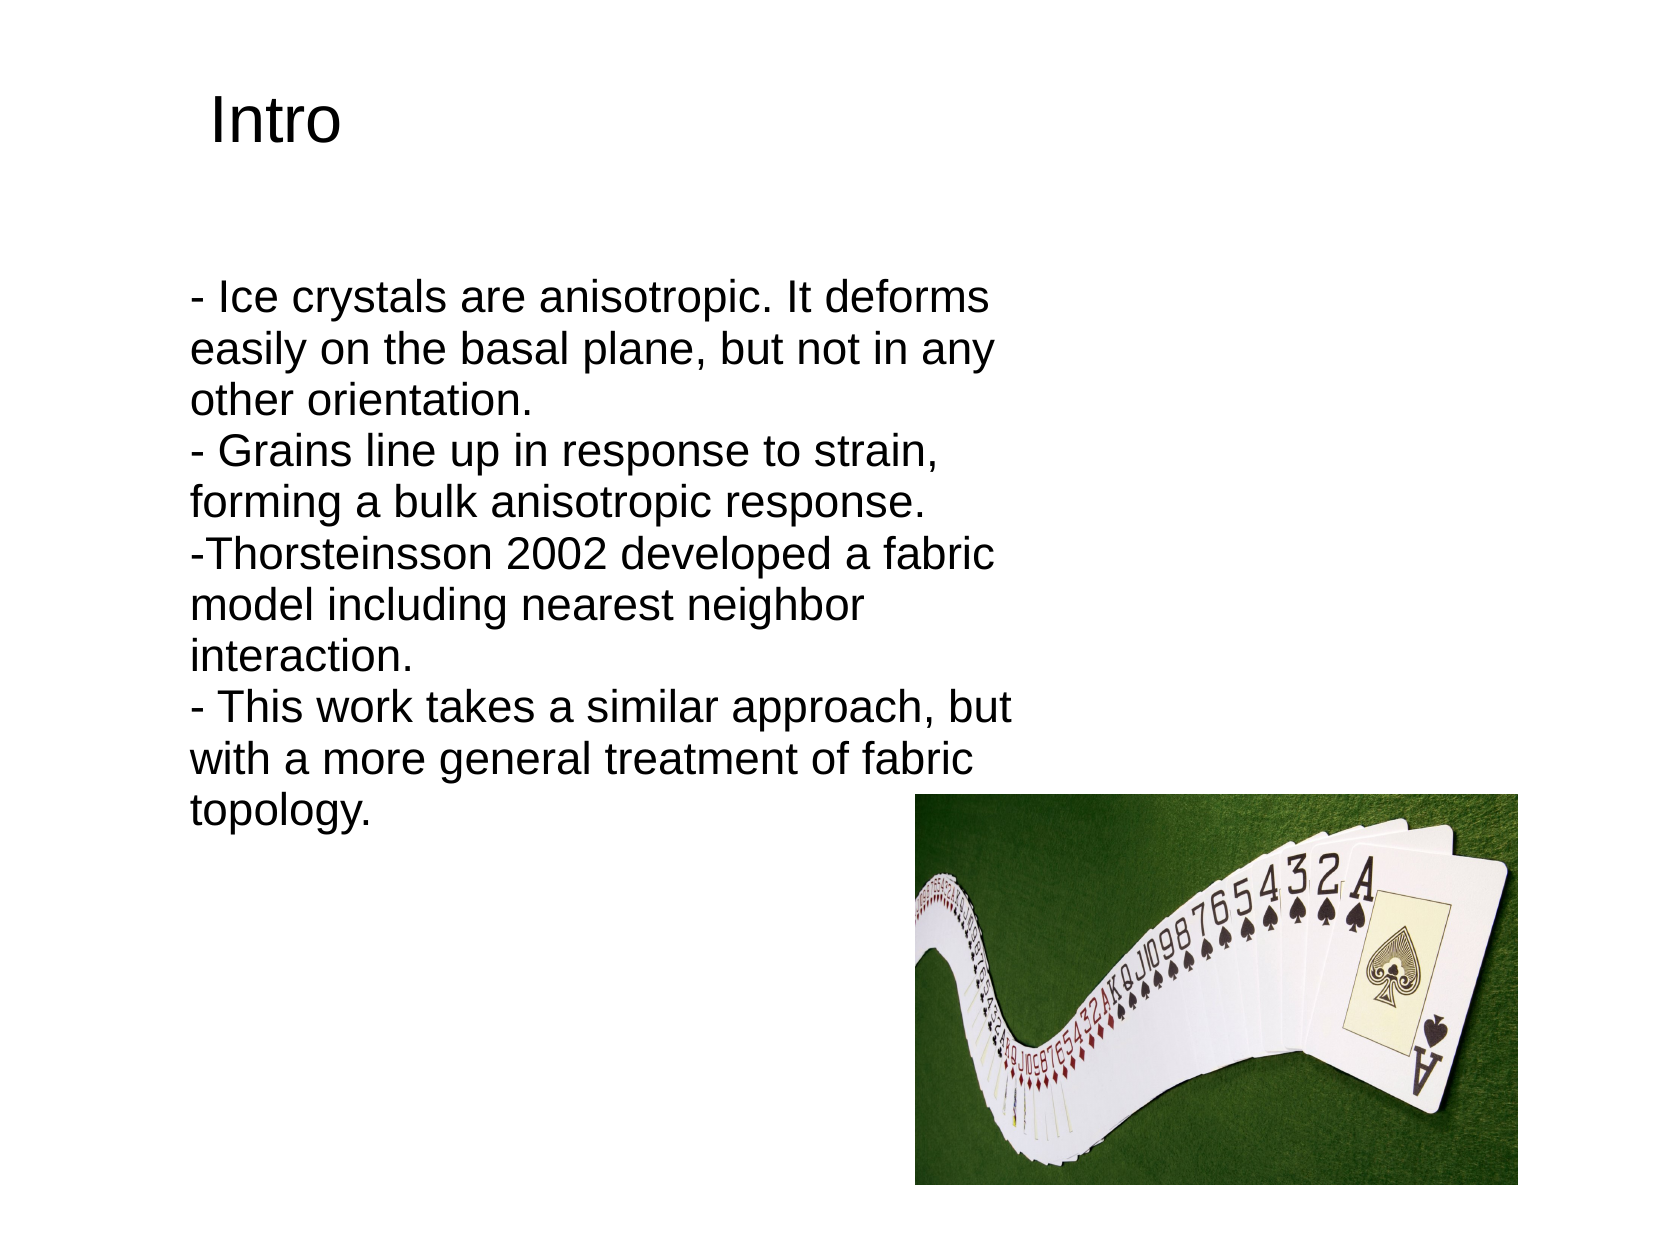

Intro
- Ice crystals are anisotropic. It deforms easily on the basal plane, but not in any other orientation.
- Grains line up in response to strain, forming a bulk anisotropic response.
-Thorsteinsson 2002 developed a fabric model including nearest neighbor interaction.
- This work takes a similar approach, but with a more general treatment of fabric topology.